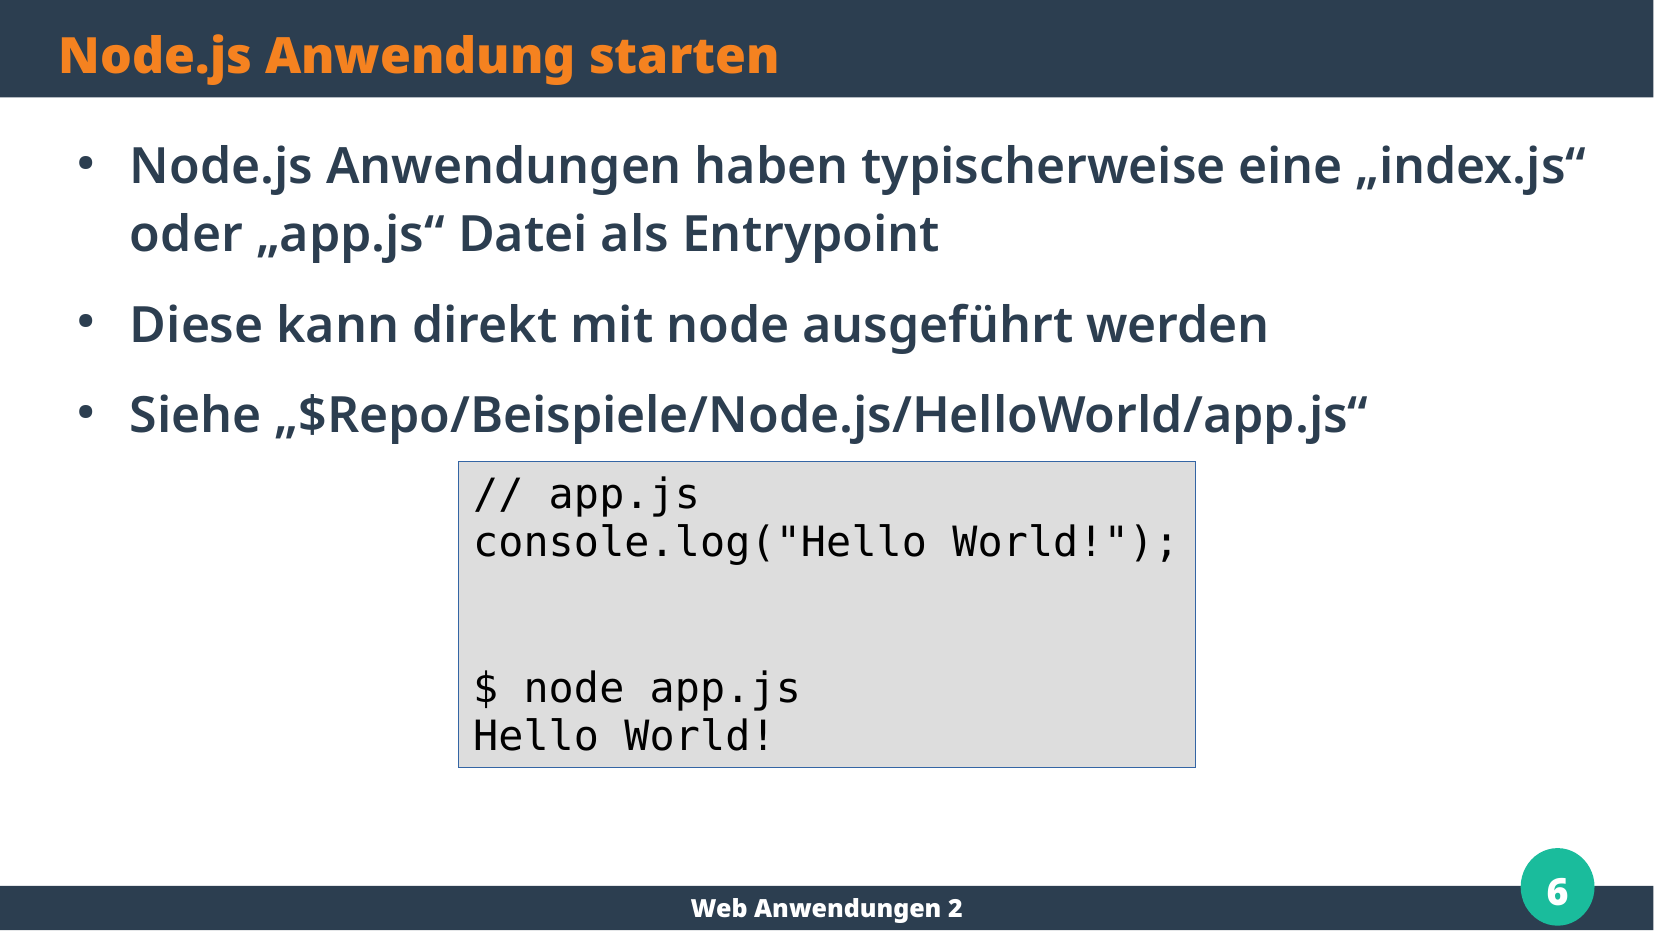

# Node.js Anwendung starten
Node.js Anwendungen haben typischerweise eine „index.js“ oder „app.js“ Datei als Entrypoint
Diese kann direkt mit node ausgeführt werden
Siehe „$Repo/Beispiele/Node.js/HelloWorld/app.js“
// app.js
console.log("Hello World!");
$ node app.js
Hello World!
6